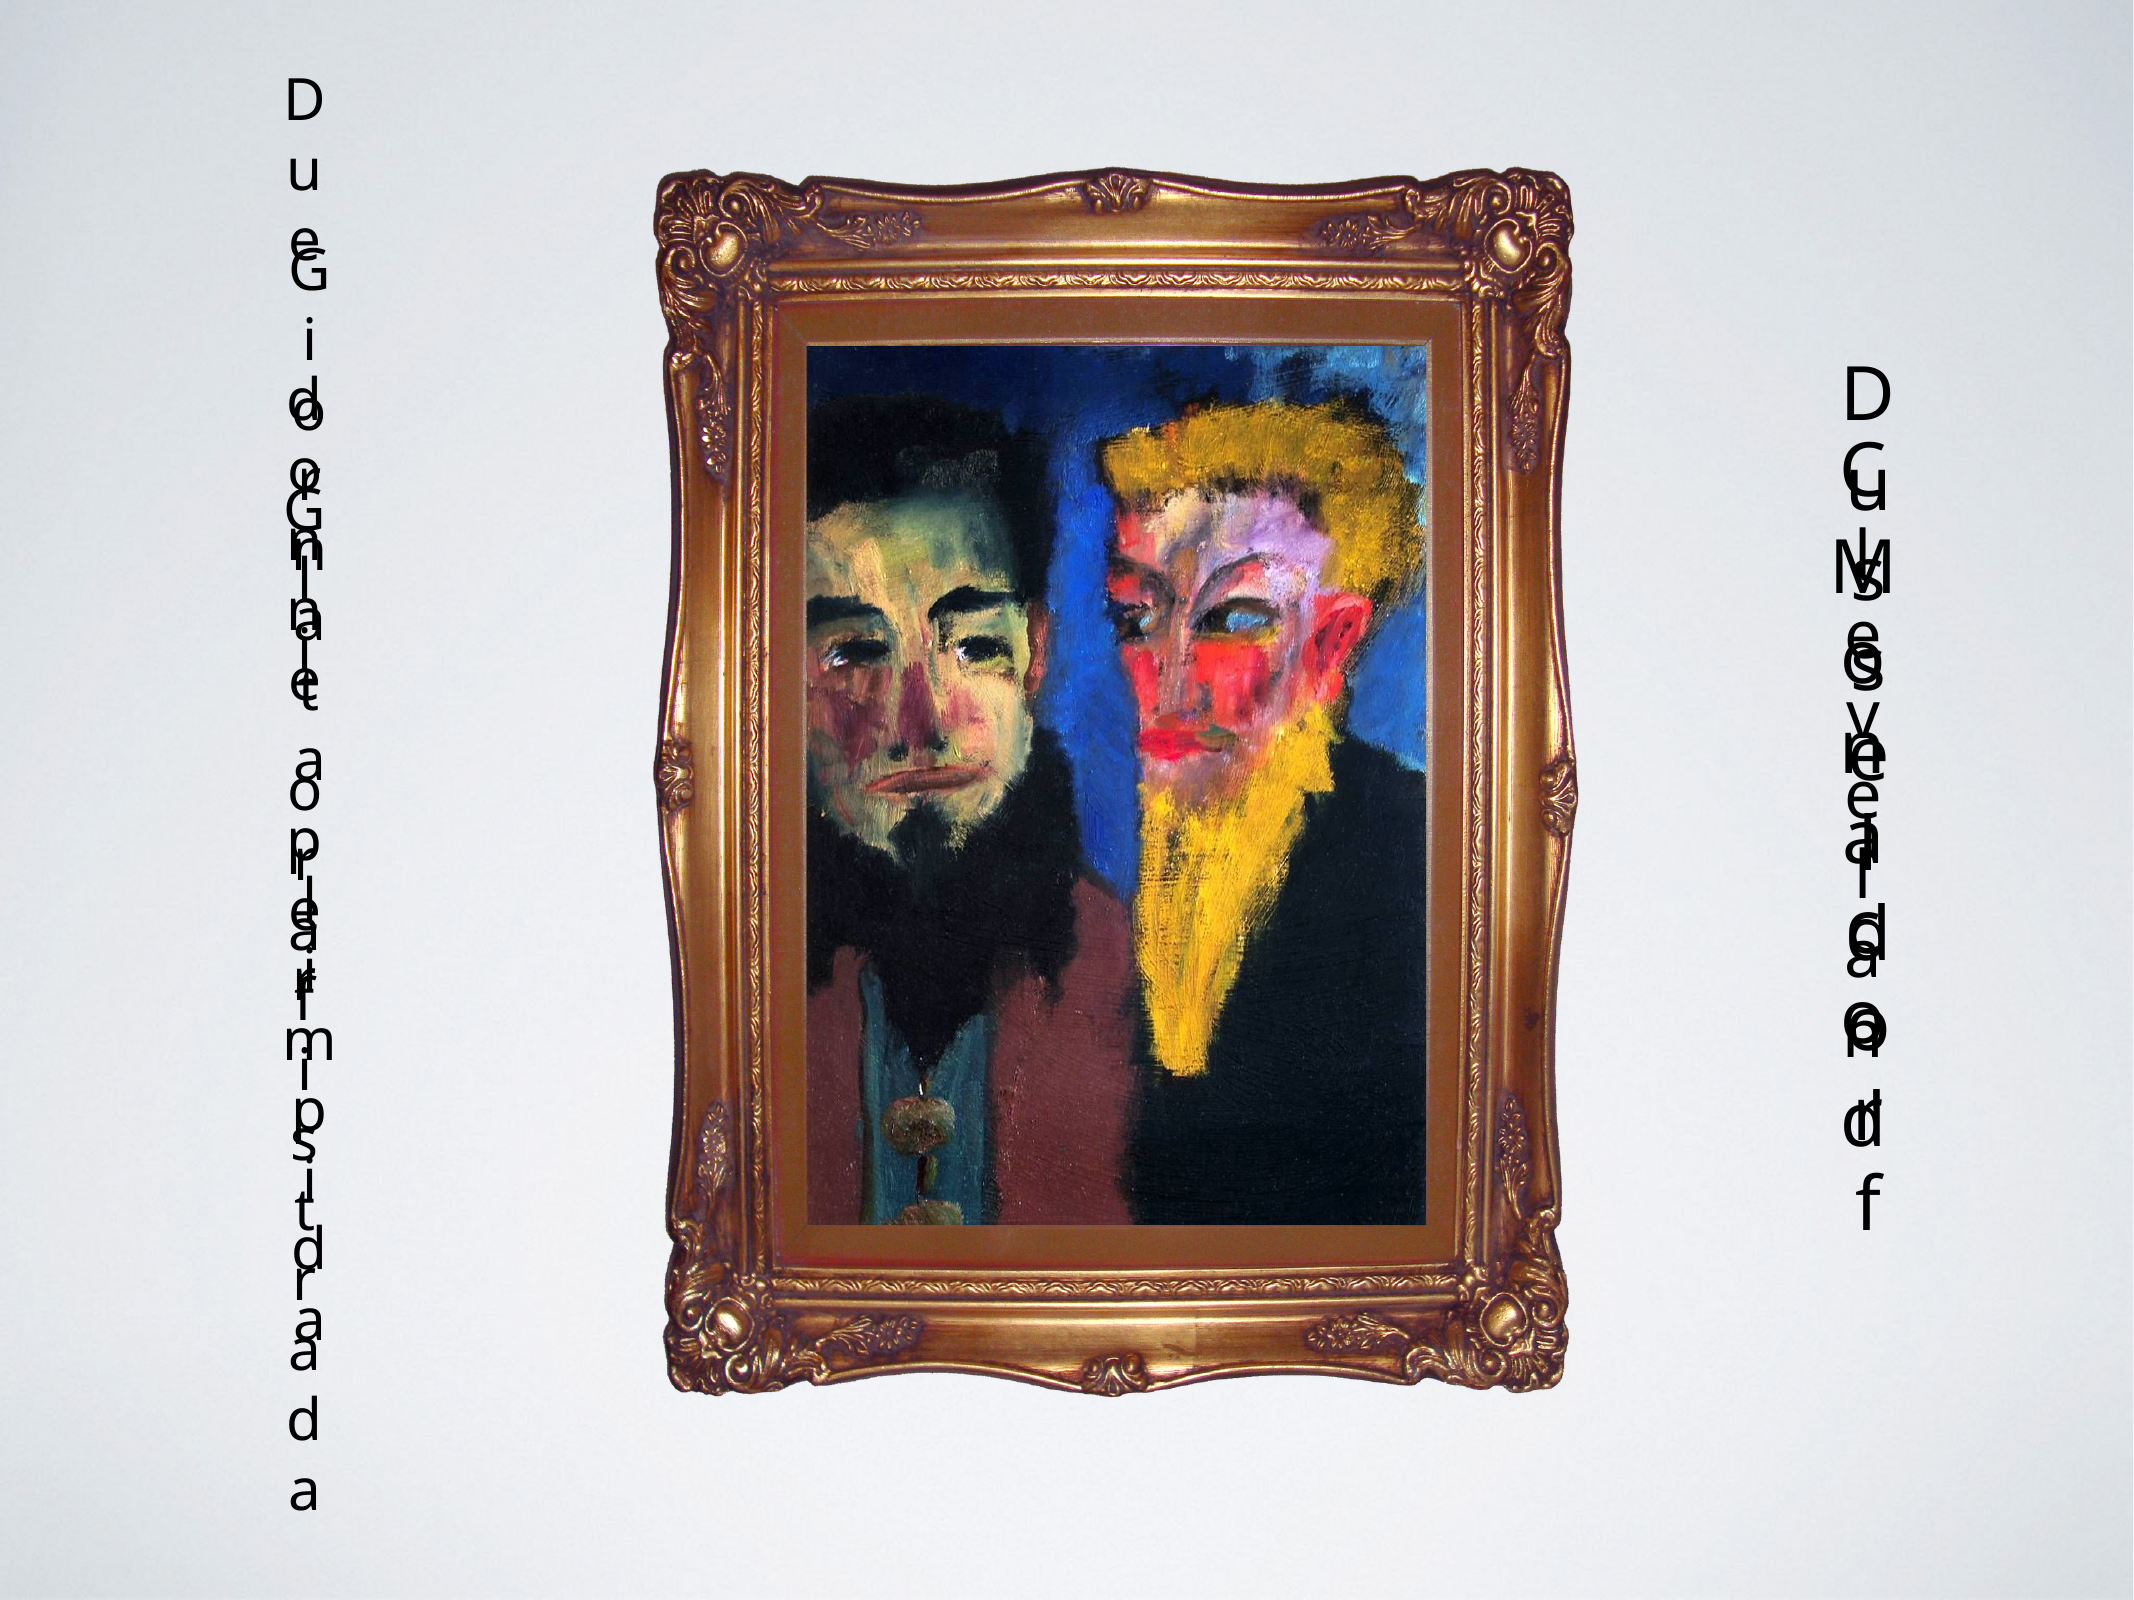

D
u
e
d
o
n
n
e
p
e
r
s
t
r
a
d
a
G
i
o
r
n
a
t
a
l
i
m
p
i
d
a
D
u
s
s
e
l
d
o
r
f
C
l
e
v
e
l
a
n
d
G
l
i
o
r
a
f
i
M
o
n
a
c
o